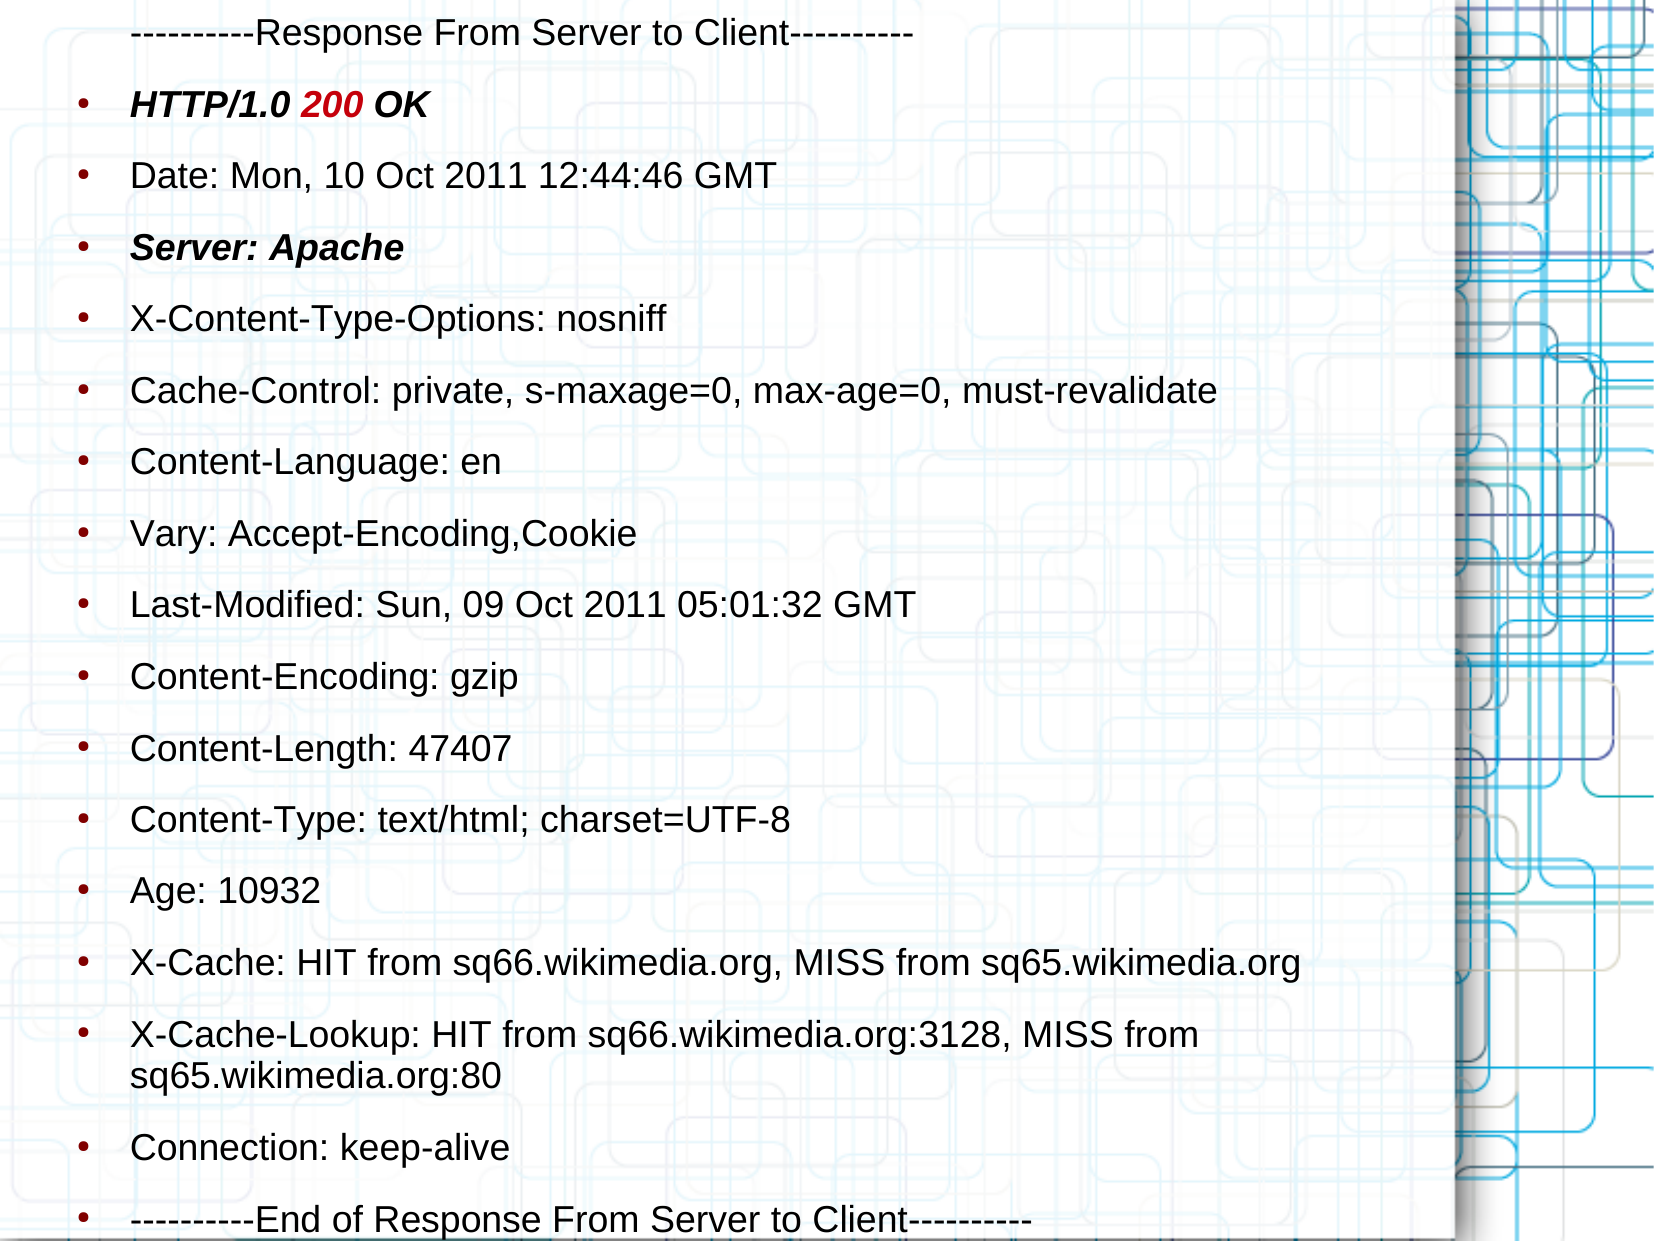

# ----------Response From Server to Client----------
HTTP/1.0 200 OK
Date: Mon, 10 Oct 2011 12:44:46 GMT
Server: Apache
X-Content-Type-Options: nosniff
Cache-Control: private, s-maxage=0, max-age=0, must-revalidate
Content-Language: en
Vary: Accept-Encoding,Cookie
Last-Modified: Sun, 09 Oct 2011 05:01:32 GMT
Content-Encoding: gzip
Content-Length: 47407
Content-Type: text/html; charset=UTF-8
Age: 10932
X-Cache: HIT from sq66.wikimedia.org, MISS from sq65.wikimedia.org
X-Cache-Lookup: HIT from sq66.wikimedia.org:3128, MISS from sq65.wikimedia.org:80
Connection: keep-alive
----------End of Response From Server to Client----------